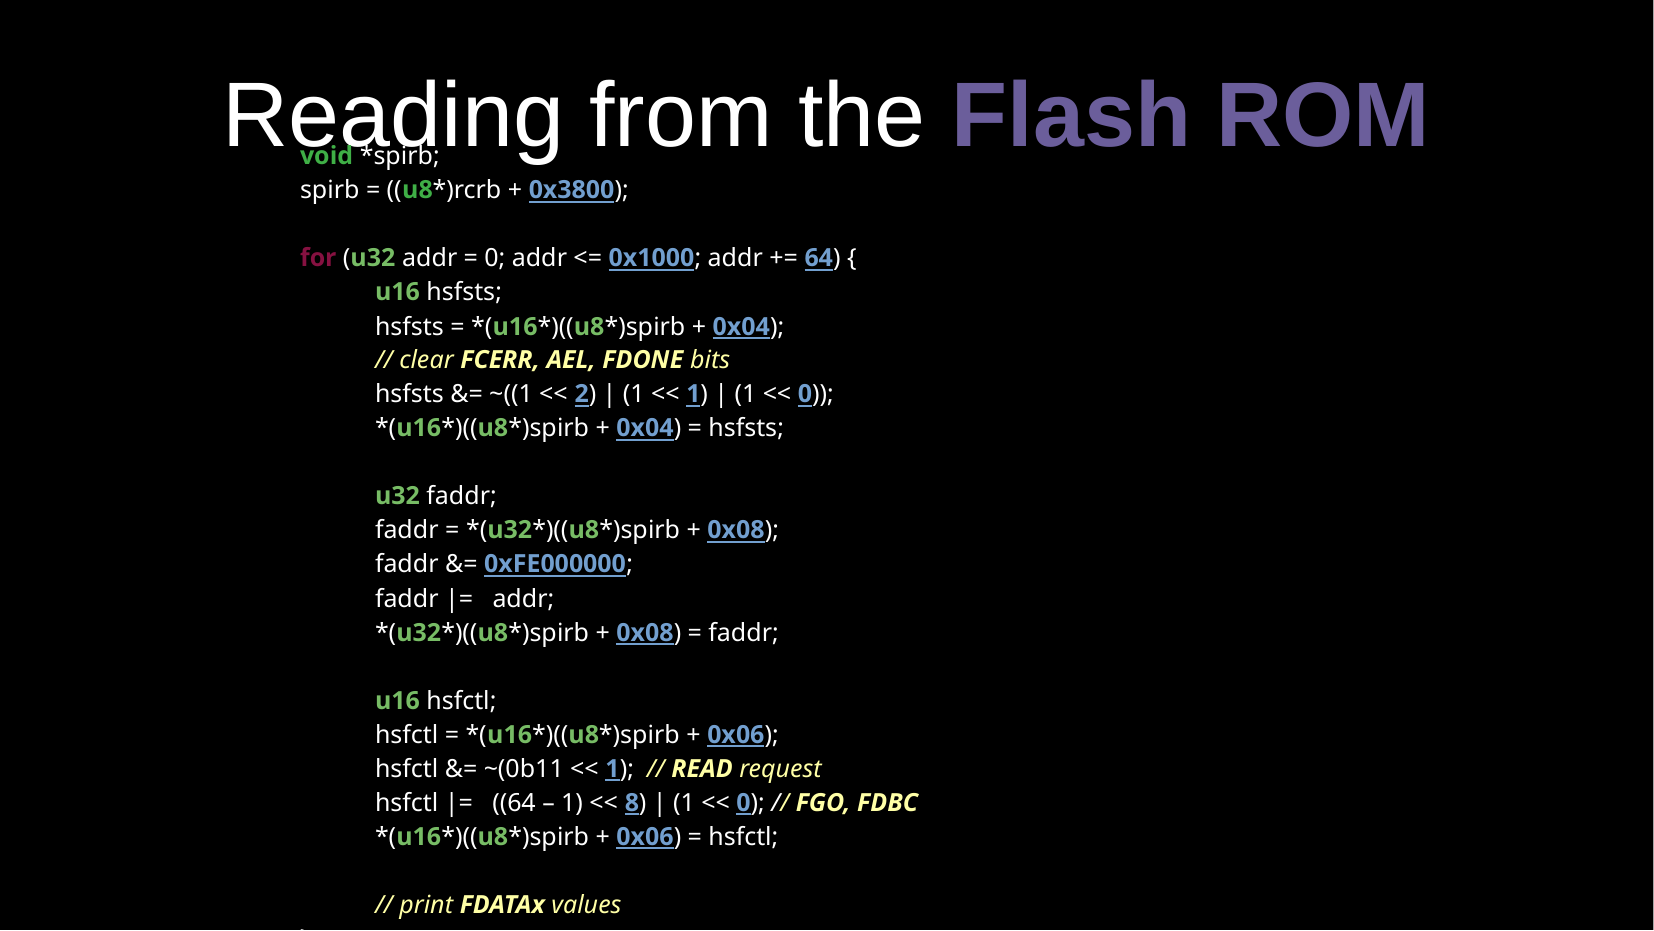

# Reading from the Flash ROM
void *spirb;
spirb = ((u8*)rcrb + 0x3800);
for (u32 addr = 0; addr <= 0x1000; addr += 64) {
	u16 hsfsts;
	hsfsts = *(u16*)((u8*)spirb + 0x04);
	// clear FCERR, AEL, FDONE bits
	hsfsts &= ~((1 << 2) | (1 << 1) | (1 << 0));
	*(u16*)((u8*)spirb + 0x04) = hsfsts;
	u32 faddr;
	faddr = *(u32*)((u8*)spirb + 0x08);
	faddr &= 0xFE000000;
	faddr |= addr;
	*(u32*)((u8*)spirb + 0x08) = faddr;
	u16 hsfctl;
	hsfctl = *(u16*)((u8*)spirb + 0x06);
	hsfctl &= ~(0b11 << 1); // READ request
	hsfctl |= ((64 – 1) << 8) | (1 << 0); // FGO, FDBC
	*(u16*)((u8*)spirb + 0x06) = hsfctl;
	// print FDATAx values
}